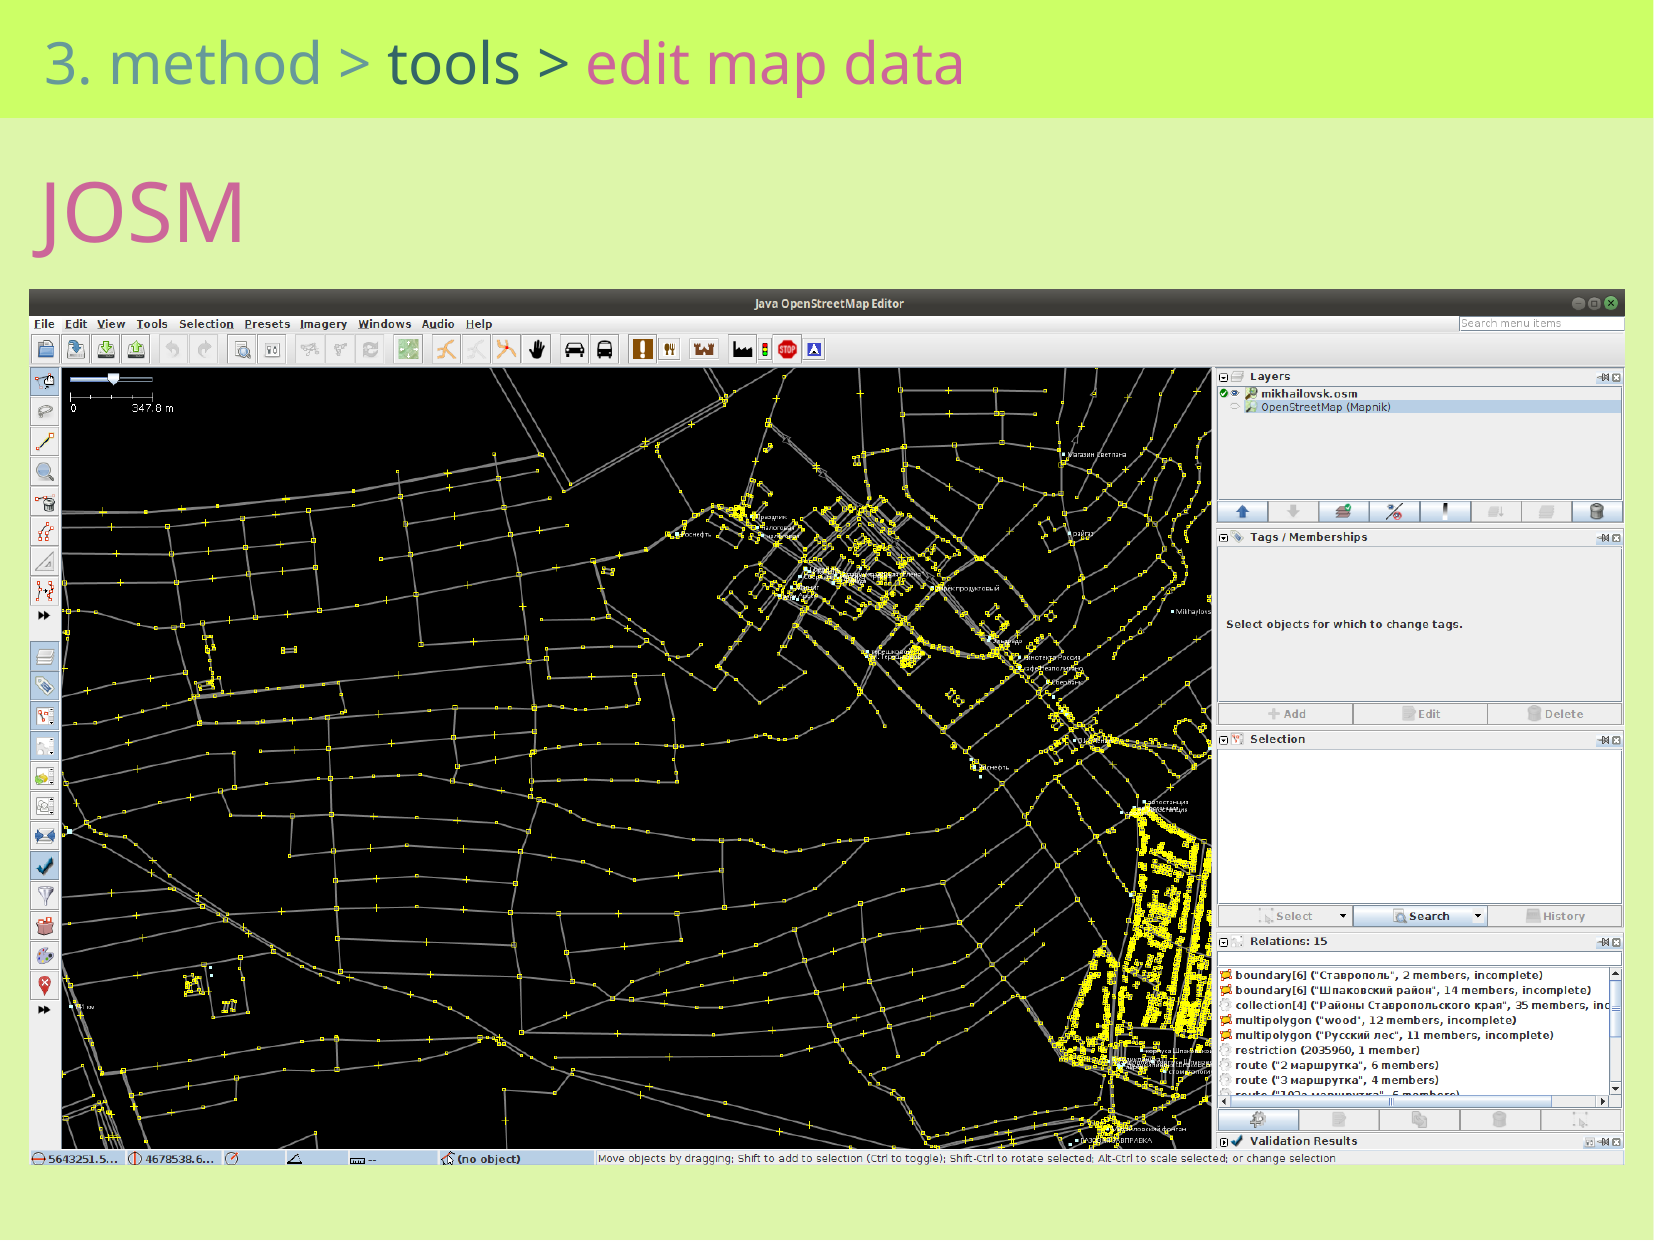

3. method > tools > edit map data
JOSM